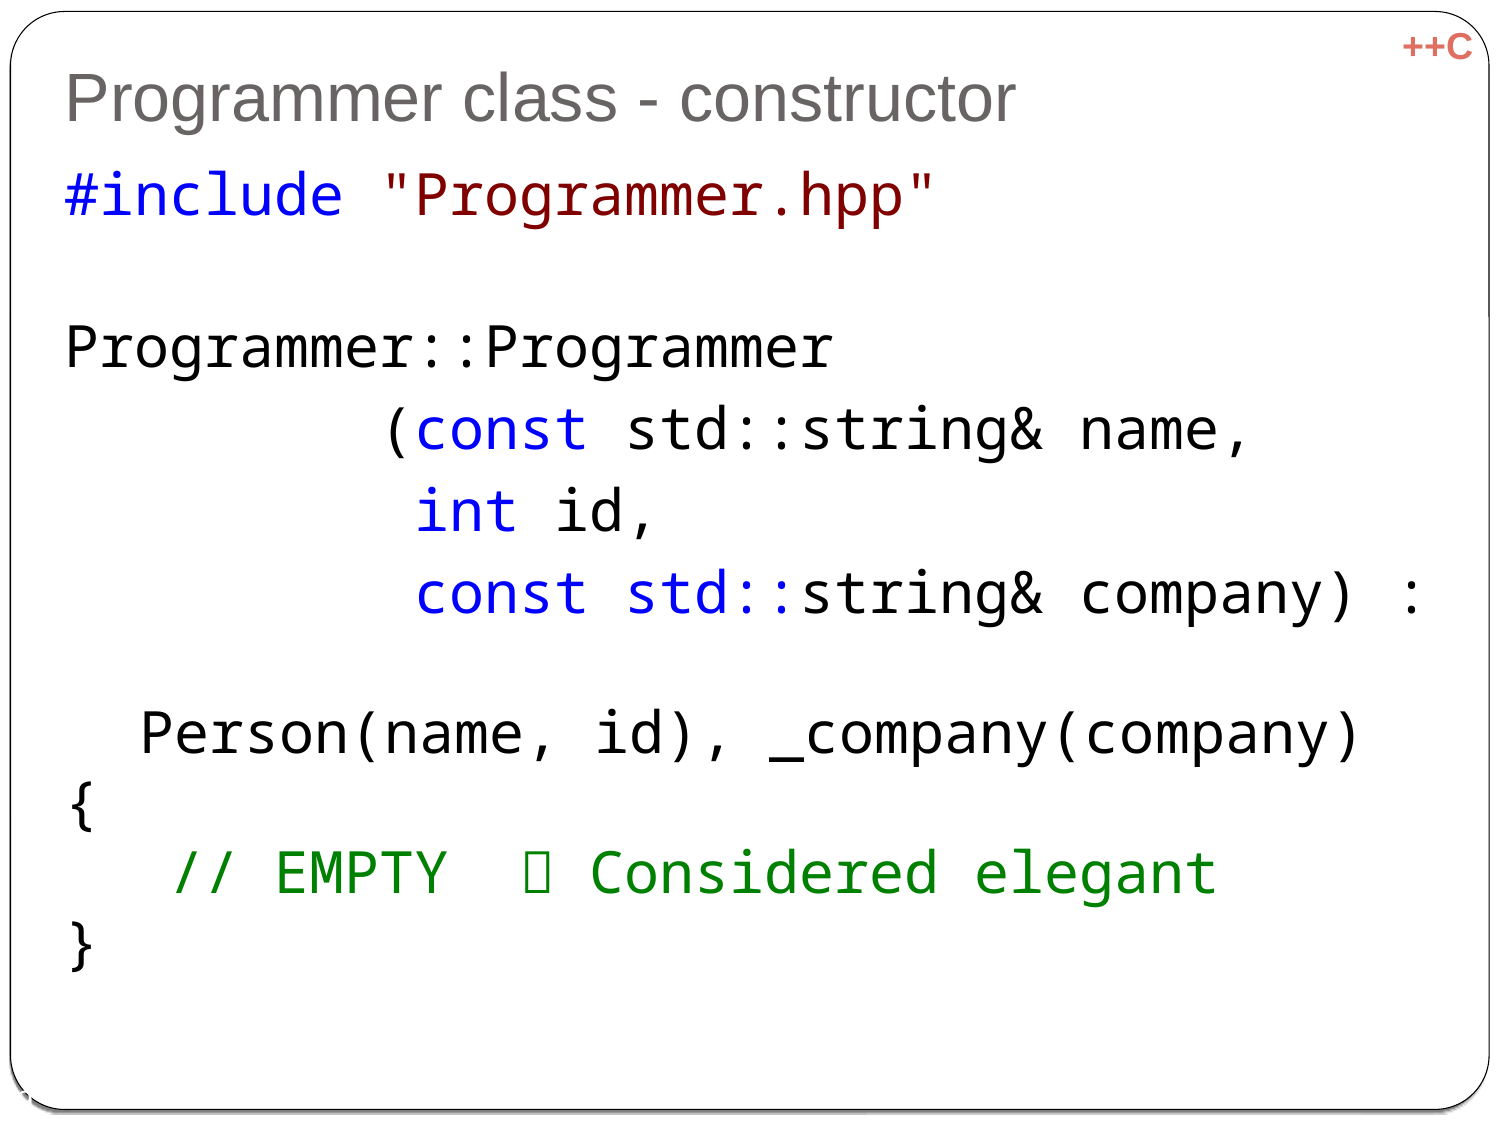

# Programmer class - constructor
#include "Programmer.hpp"
Programmer::Programmer
 (const std::string& name,
 int id,
 const std::string& company) :
	Person(name, id), _company(company)
{
   // EMPTY  Considered elegant
}